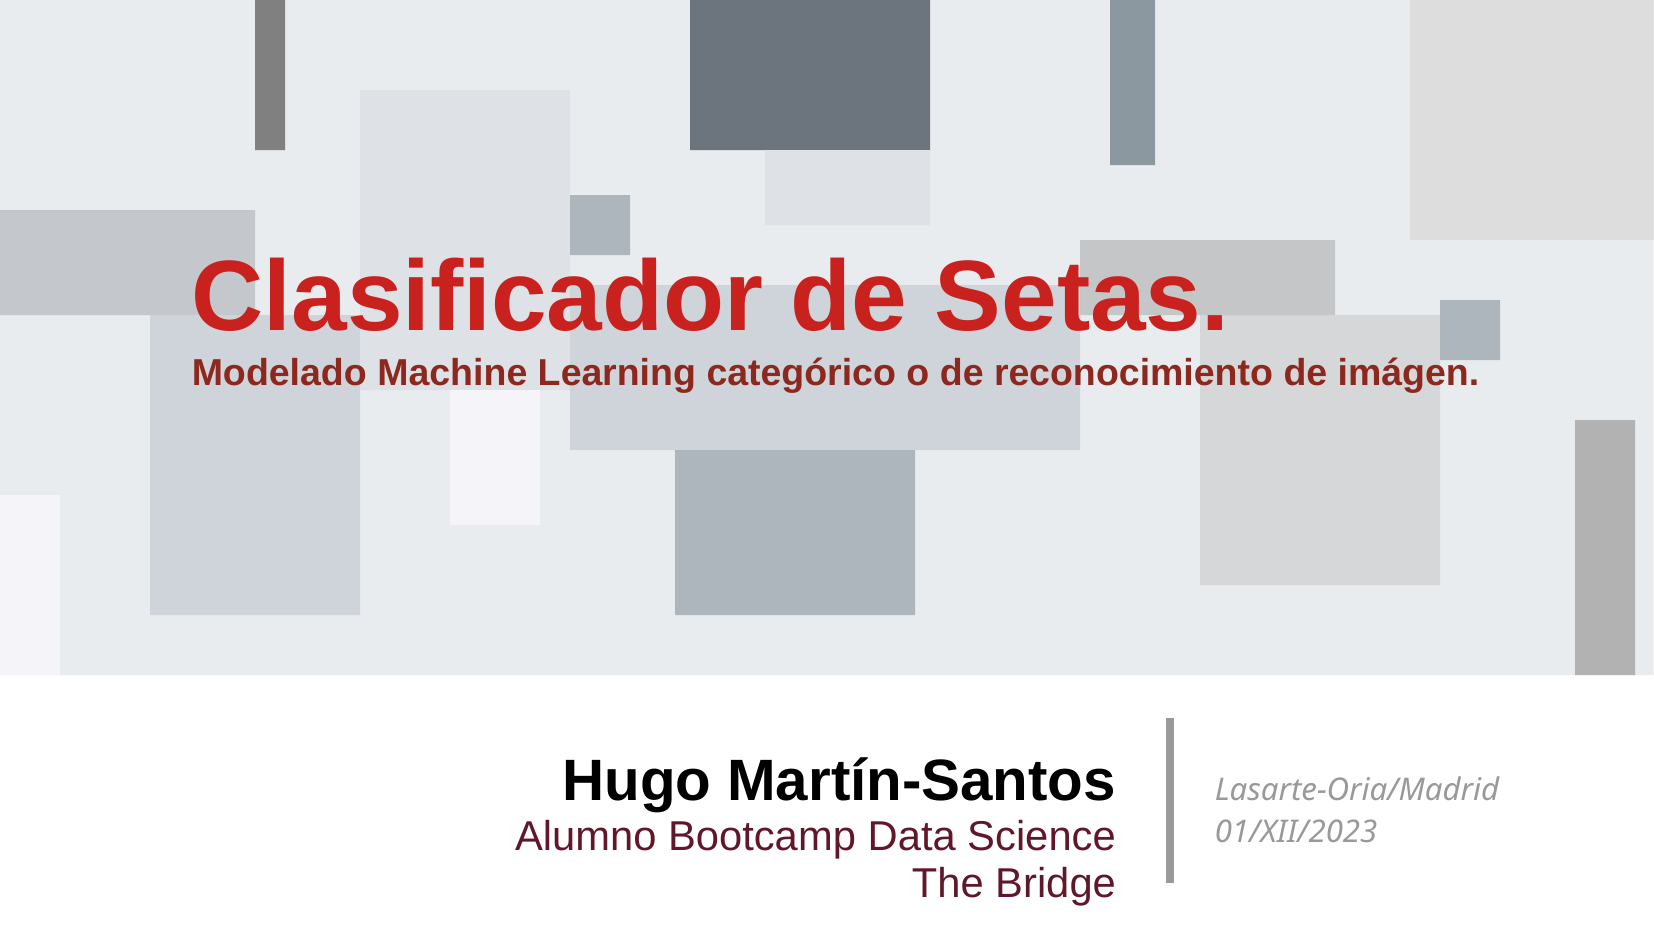

Clasificador de Setas.
Modelado Machine Learning categórico o de reconocimiento de imágen.
Hugo Martín-Santos
Alumno Bootcamp Data Science
The Bridge
Lasarte-Oria/Madrid
01/XII/2023